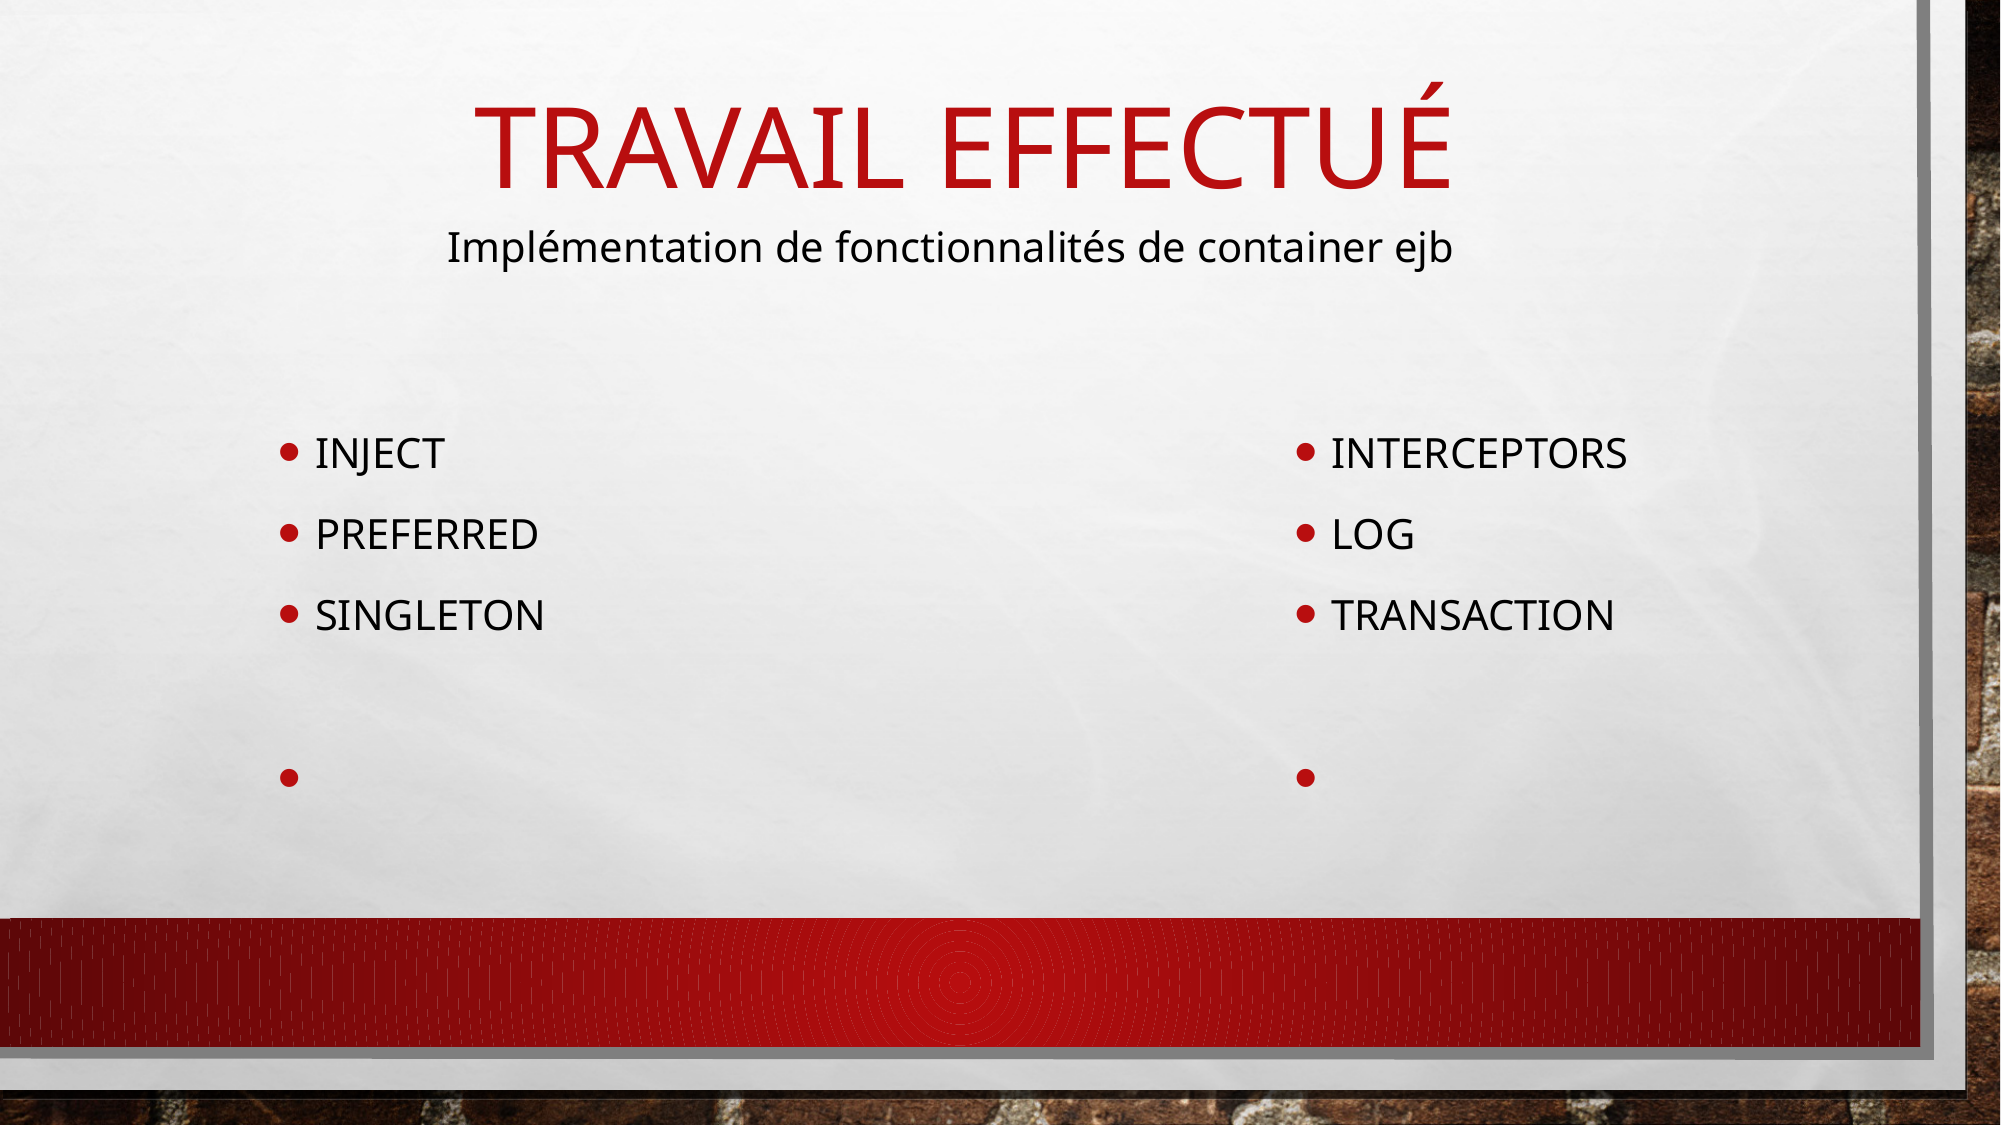

# Travail effectué
Implémentation de fonctionnalités de container ejb
Inject
Preferred
Singleton
Interceptors
Log
Transaction